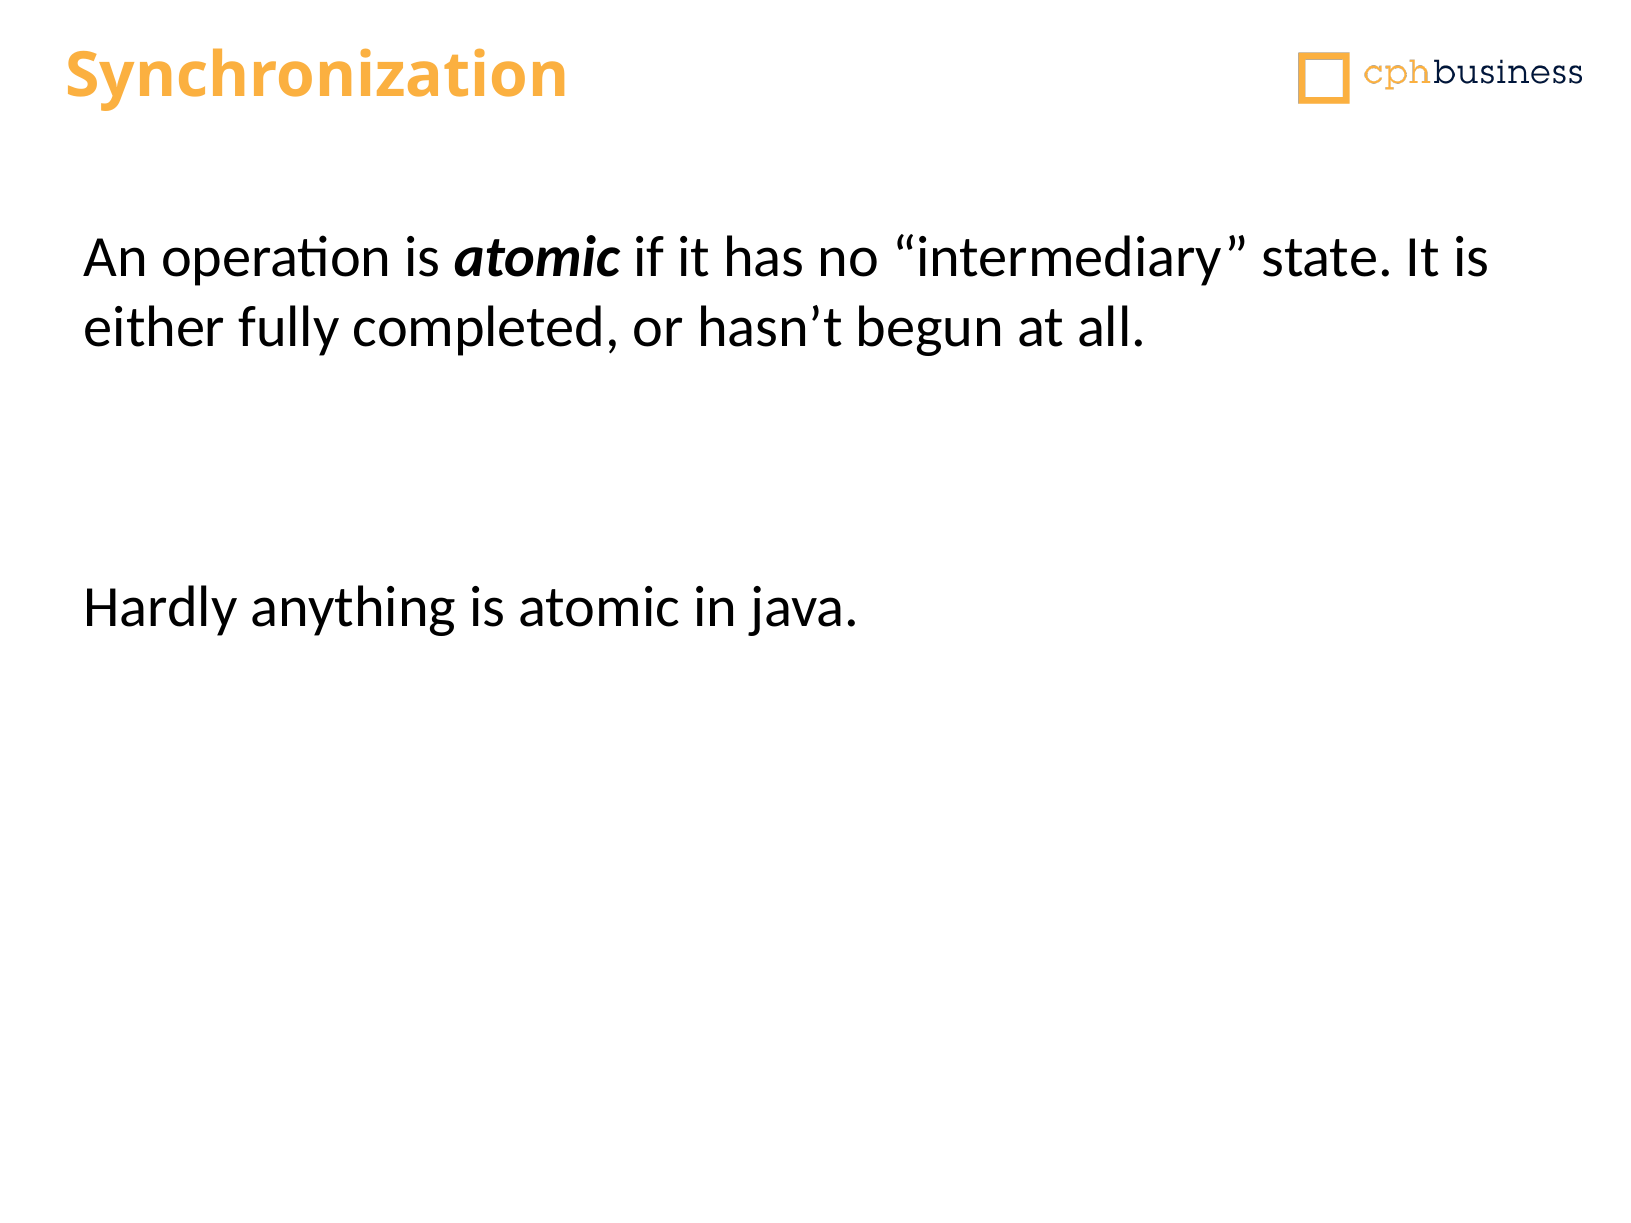

Synchronization
An operation is atomic if it has no “intermediary” state. It is either fully completed, or hasn’t begun at all.
Hardly anything is atomic in java.